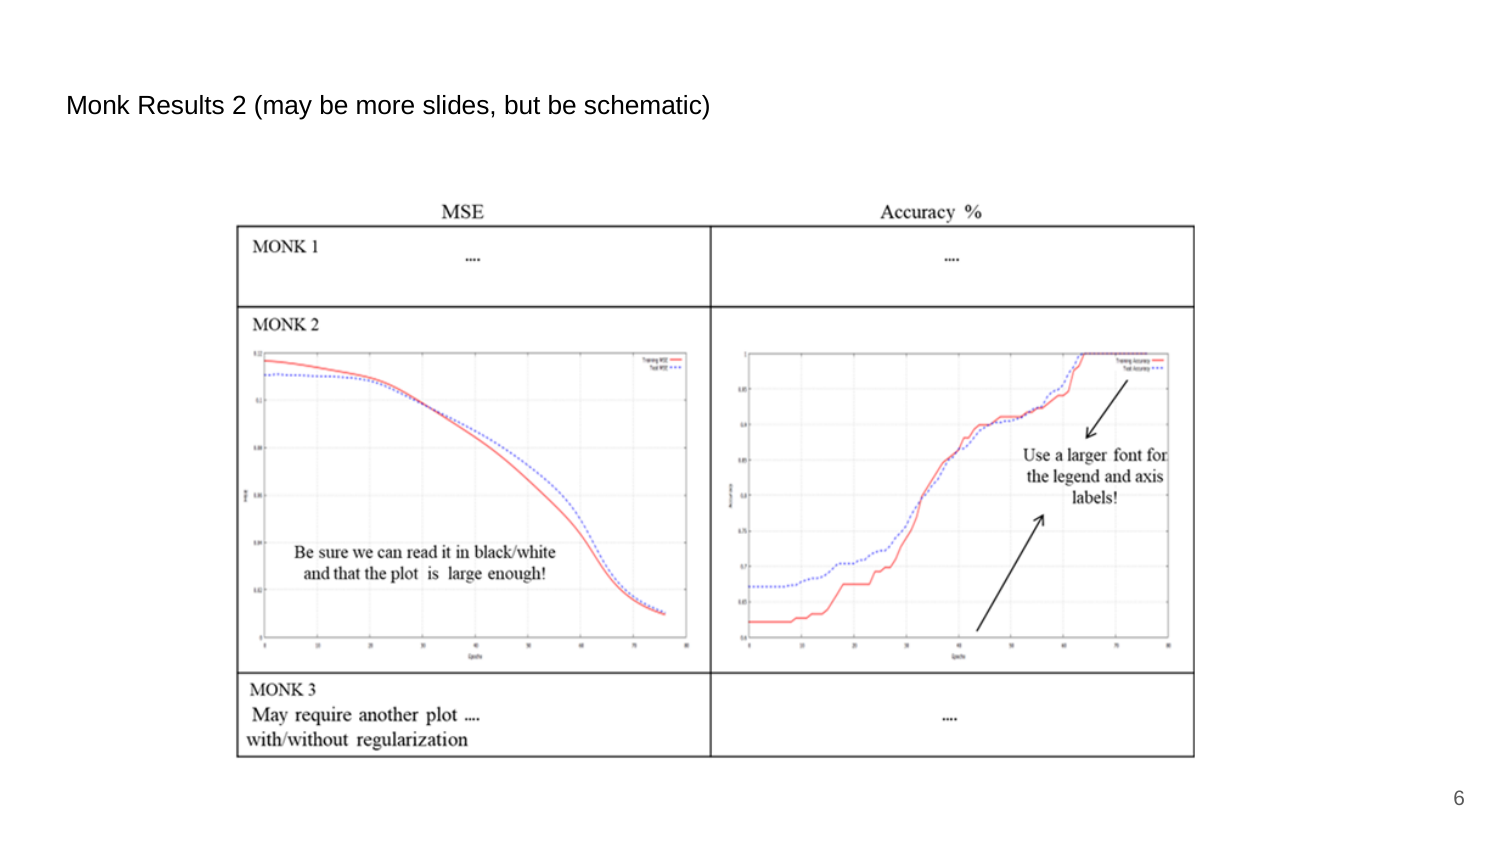

# Monk Results 2 (may be more slides, but be schematic)